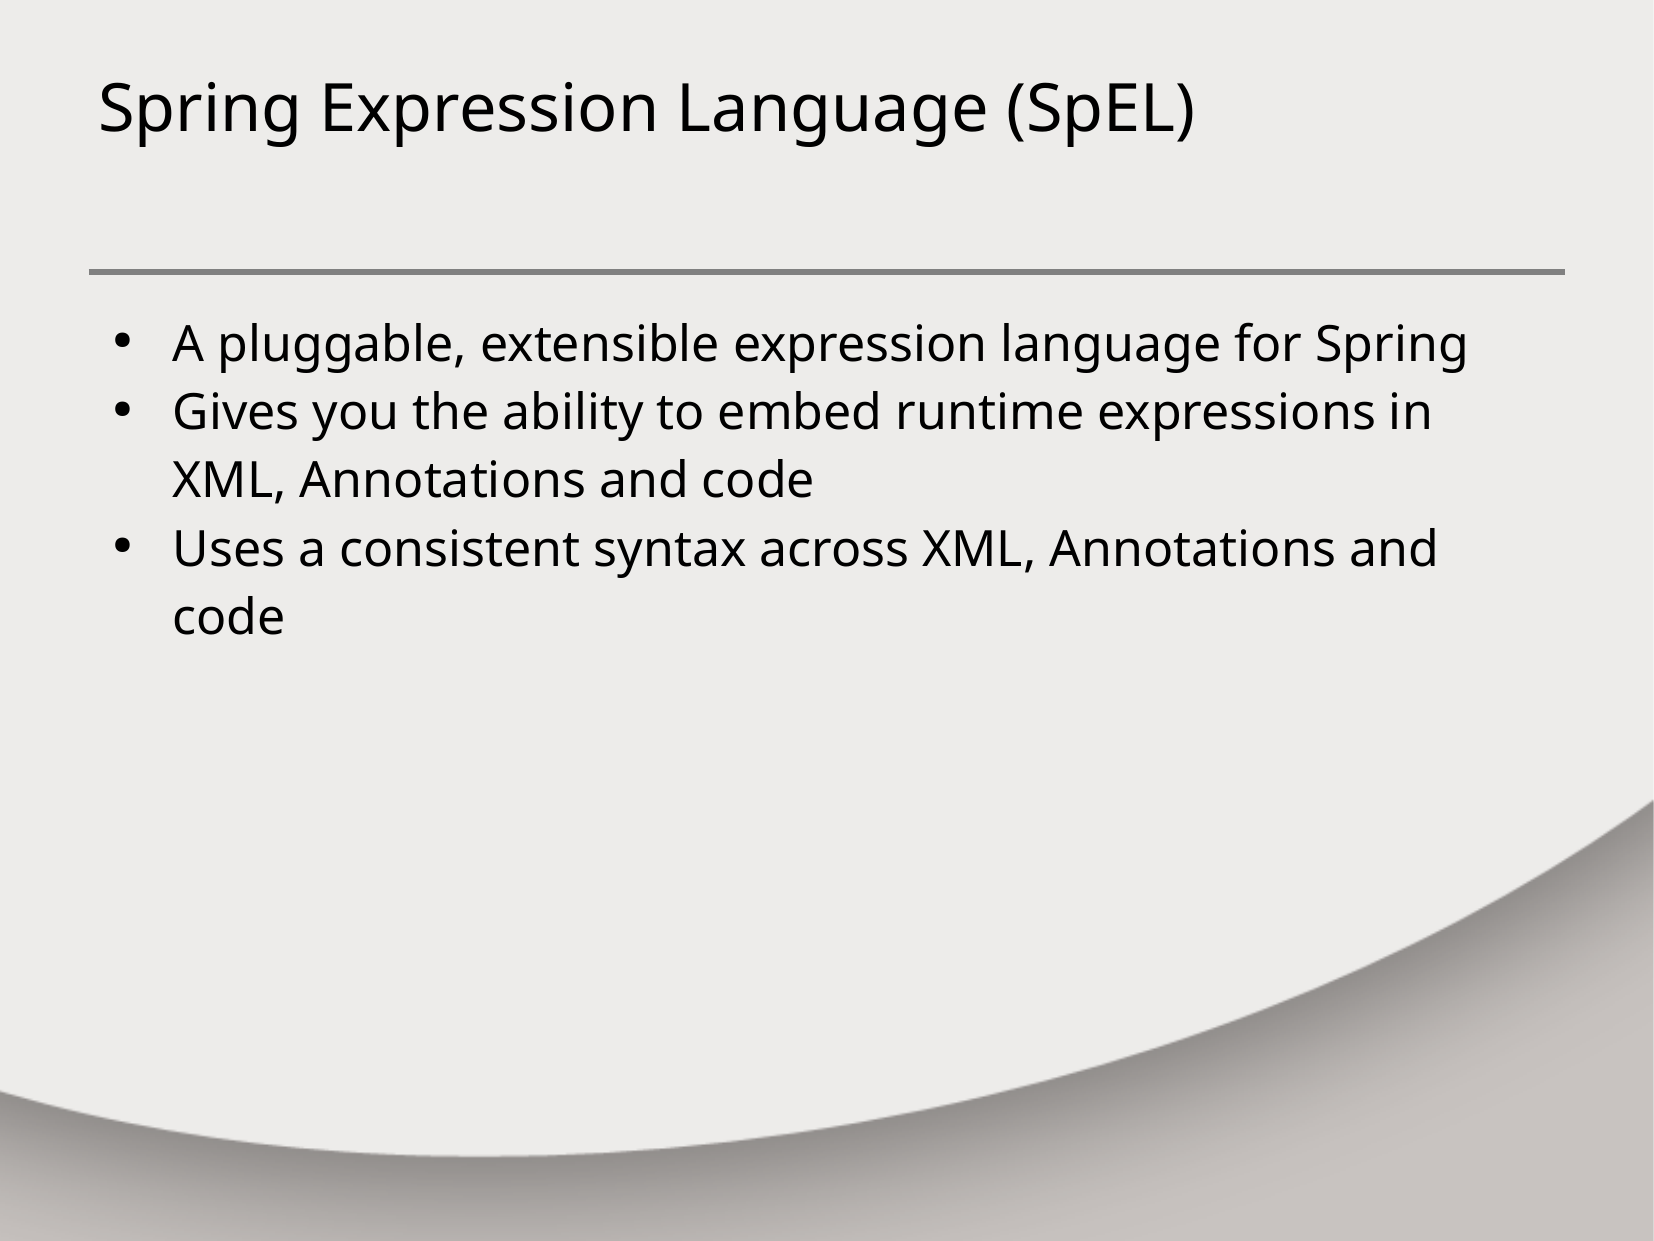

# Spring Expression Language (SpEL)
A pluggable, extensible expression language for Spring
Gives you the ability to embed runtime expressions in XML, Annotations and code
Uses a consistent syntax across XML, Annotations and code